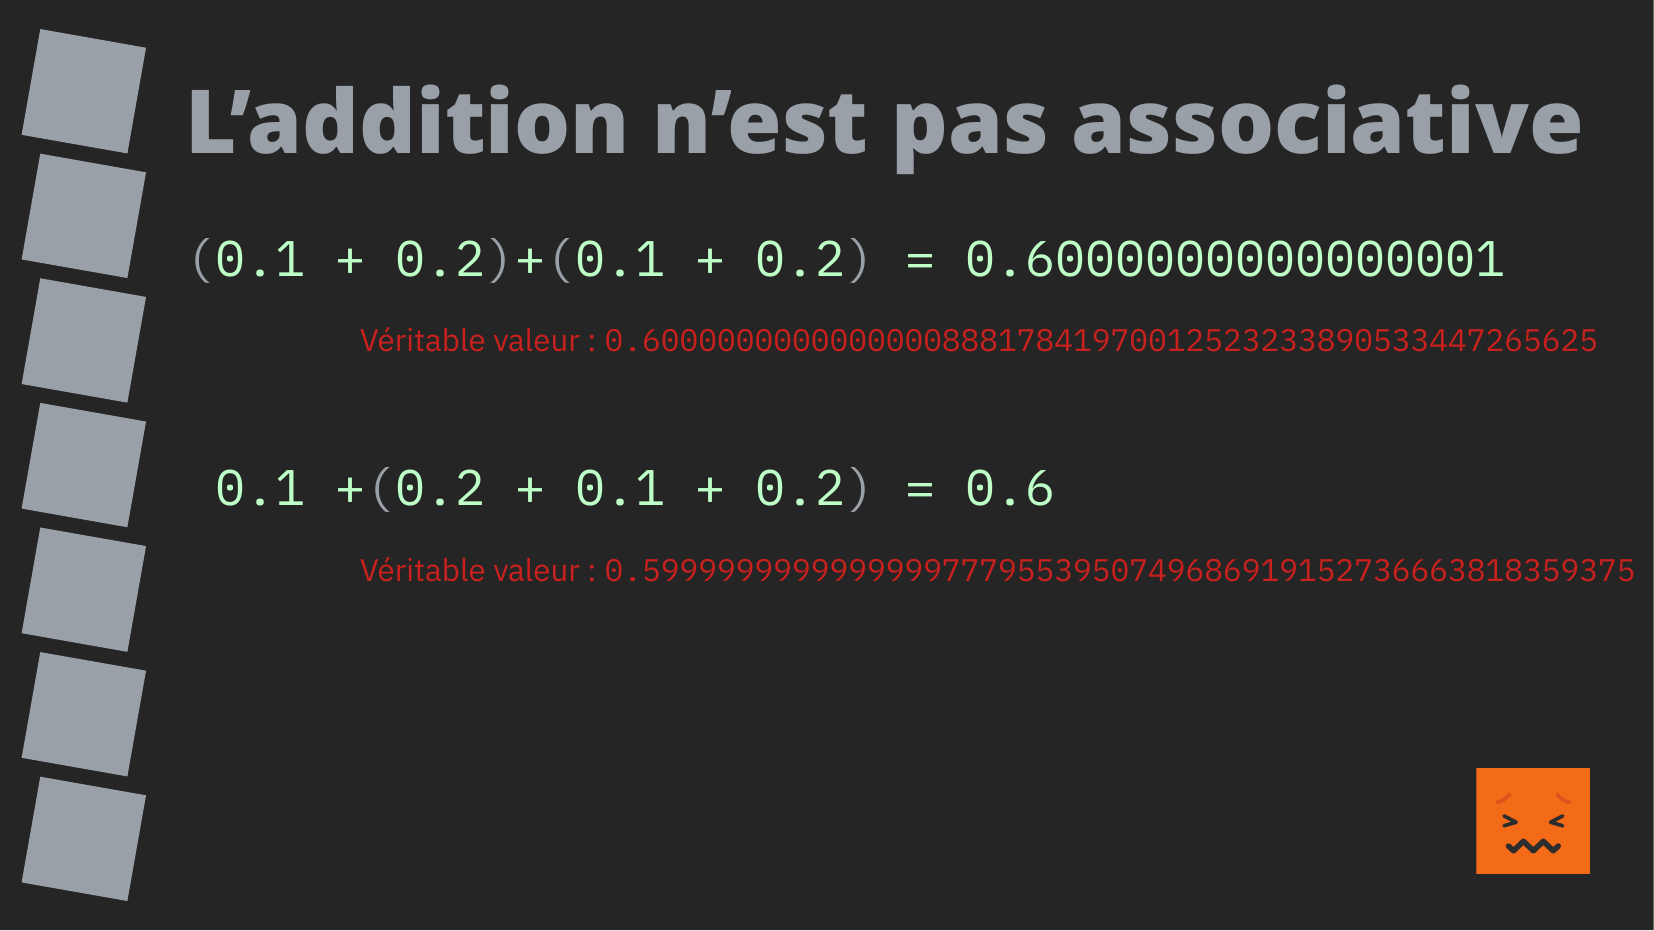

# L’addition n’est pas associative
(0.1 + 0.2)+(0.1 + 0.2) = 0.6000000000000001
Véritable valeur : 0.600000000000000088817841970012523233890533447265625
 0.1 +(0.2 + 0.1 + 0.2) = 0.6
Véritable valeur : 0.59999999999999997779553950749686919152736663818359375